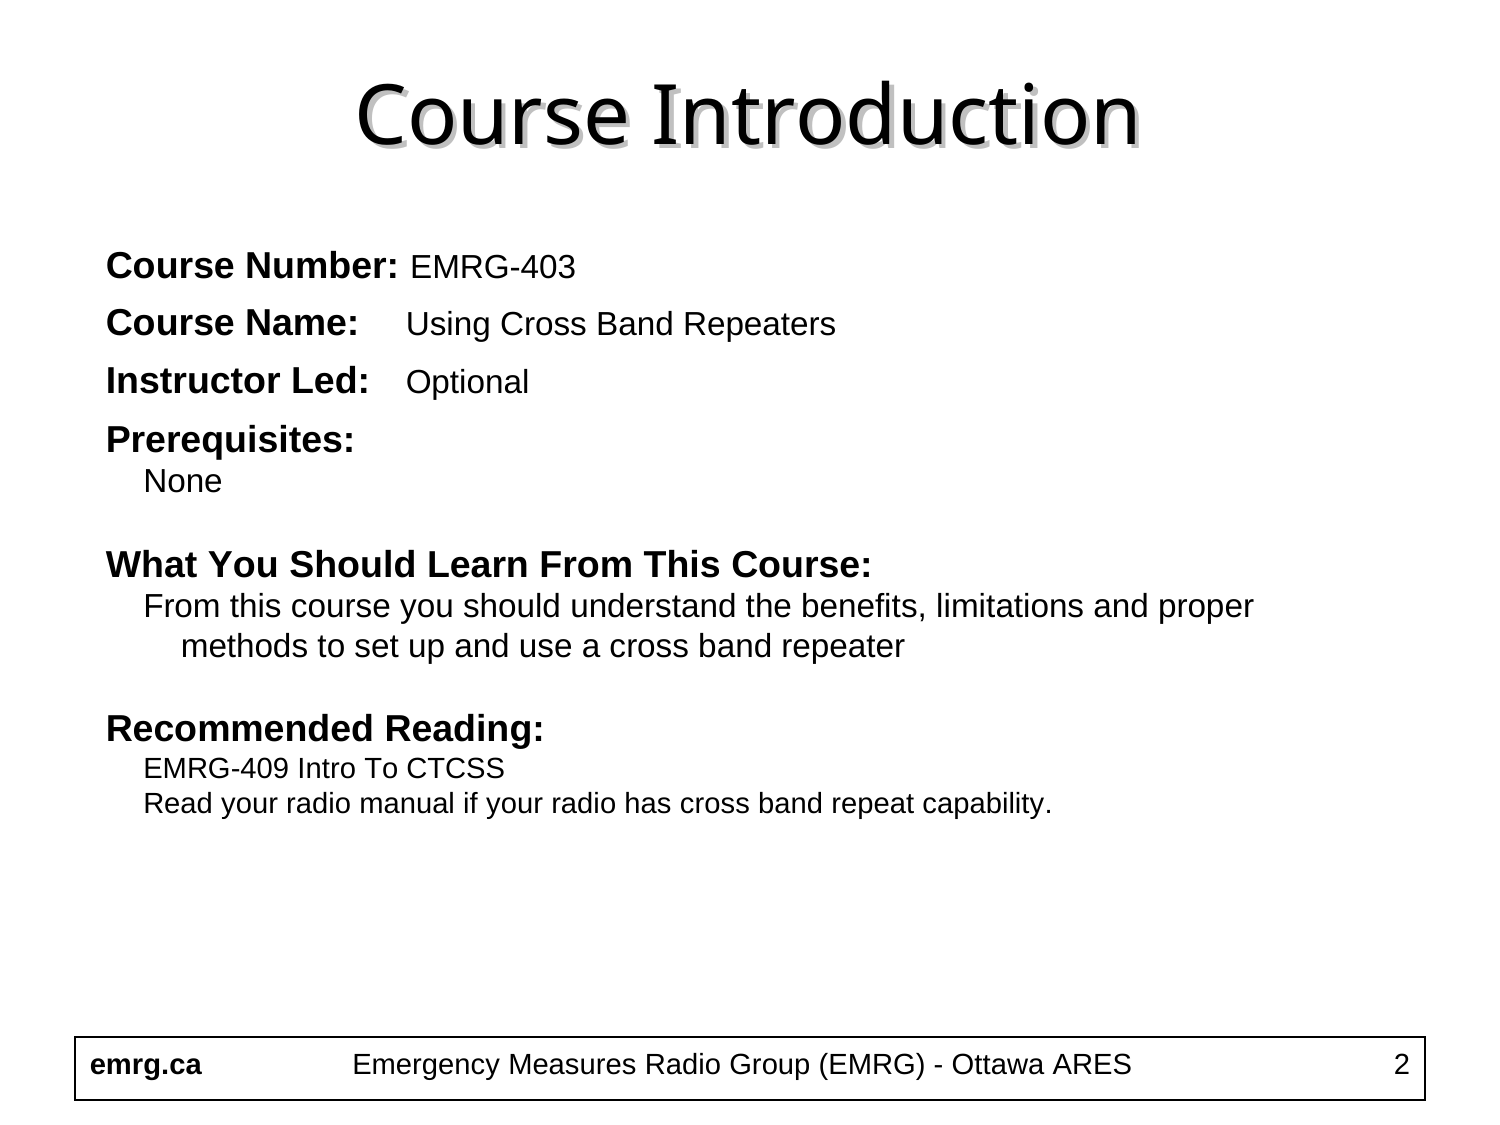

Course Introduction
Course Number: EMRG-403
Course Name:	Using Cross Band Repeaters
Instructor Led: 	Optional
Prerequisites:
None
What You Should Learn From This Course:
From this course you should understand the benefits, limitations and proper methods to set up and use a cross band repeater
Recommended Reading:
EMRG-409 Intro To CTCSS
Read your radio manual if your radio has cross band repeat capability.
Emergency Measures Radio Group (EMRG) - Ottawa ARES